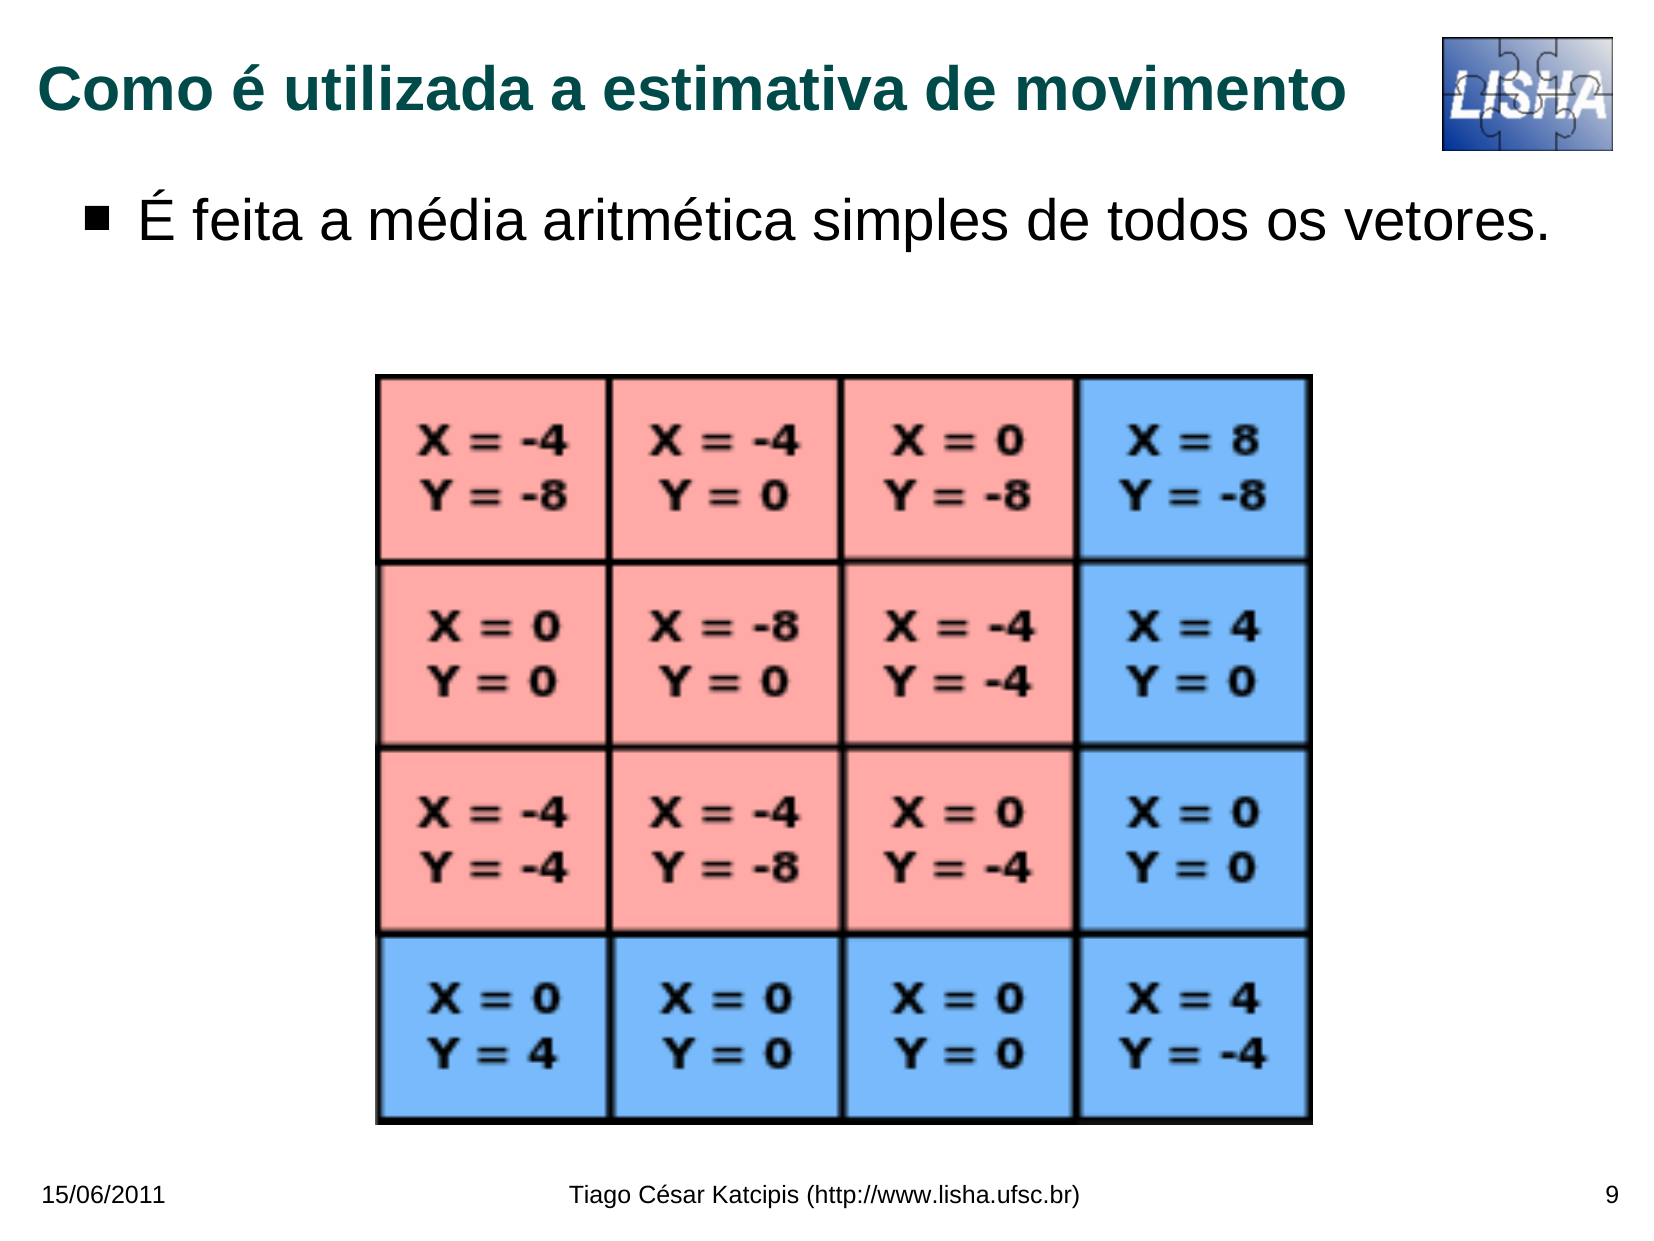

# Como é utilizada a estimativa de movimento
É feita a média aritmética simples de todos os vetores.